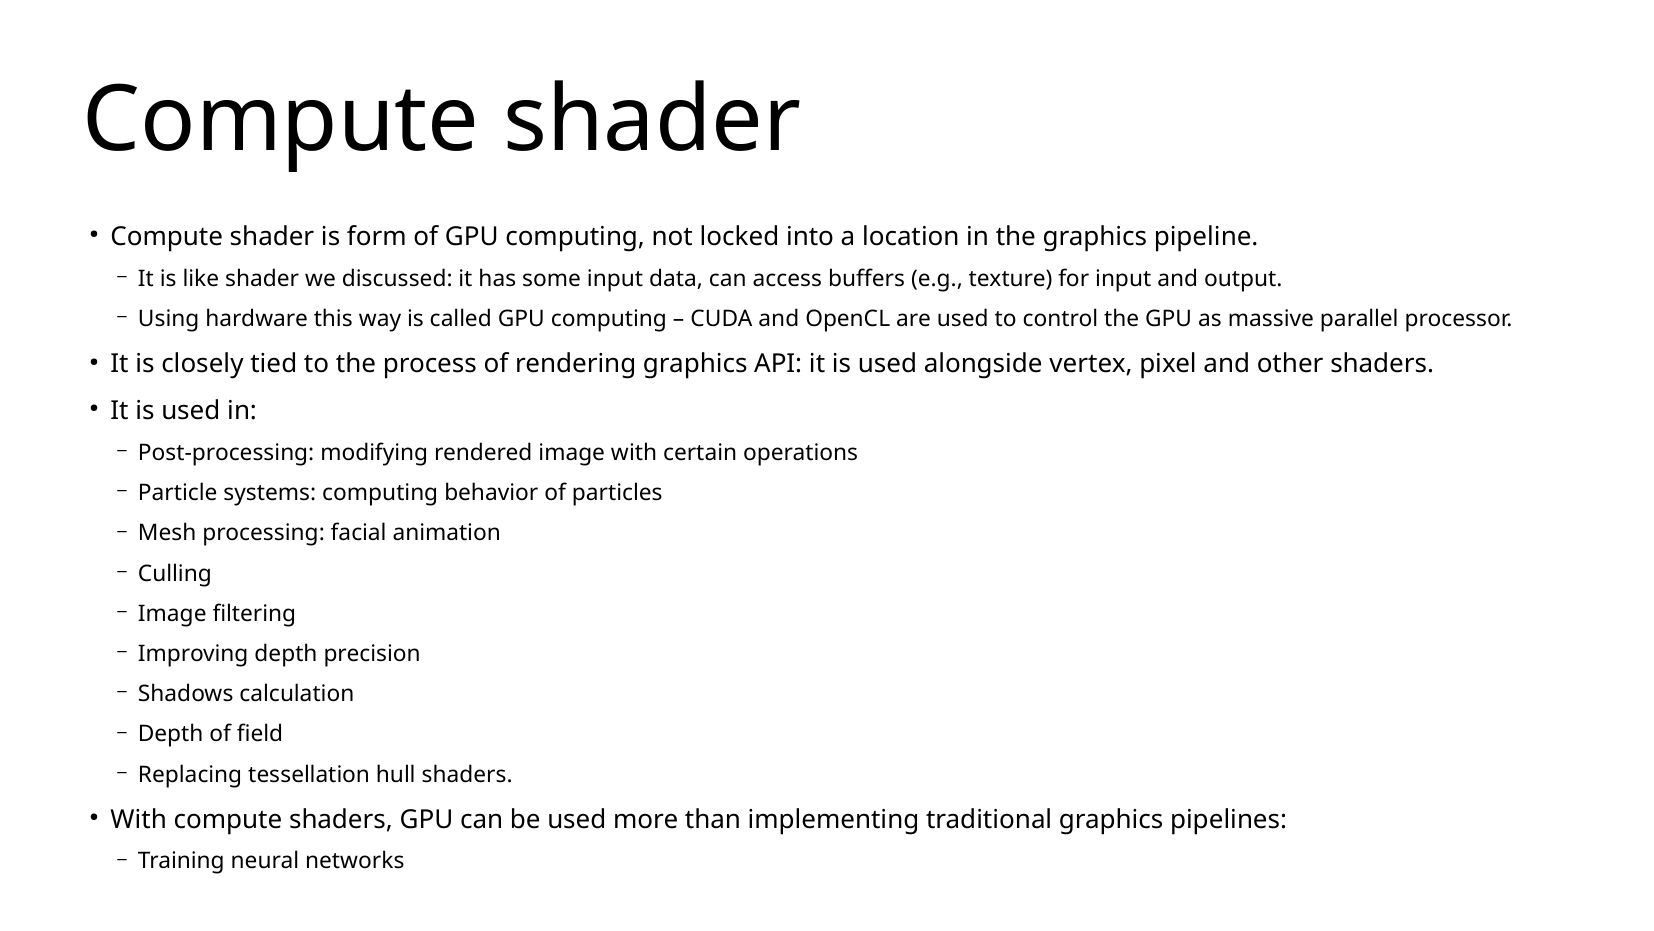

# Compute shader
Compute shader is form of GPU computing, not locked into a location in the graphics pipeline.
It is like shader we discussed: it has some input data, can access buffers (e.g., texture) for input and output.
Using hardware this way is called GPU computing – CUDA and OpenCL are used to control the GPU as massive parallel processor.
It is closely tied to the process of rendering graphics API: it is used alongside vertex, pixel and other shaders.
It is used in:
Post-processing: modifying rendered image with certain operations
Particle systems: computing behavior of particles
Mesh processing: facial animation
Culling
Image filtering
Improving depth precision
Shadows calculation
Depth of field
Replacing tessellation hull shaders.
With compute shaders, GPU can be used more than implementing traditional graphics pipelines:
Training neural networks